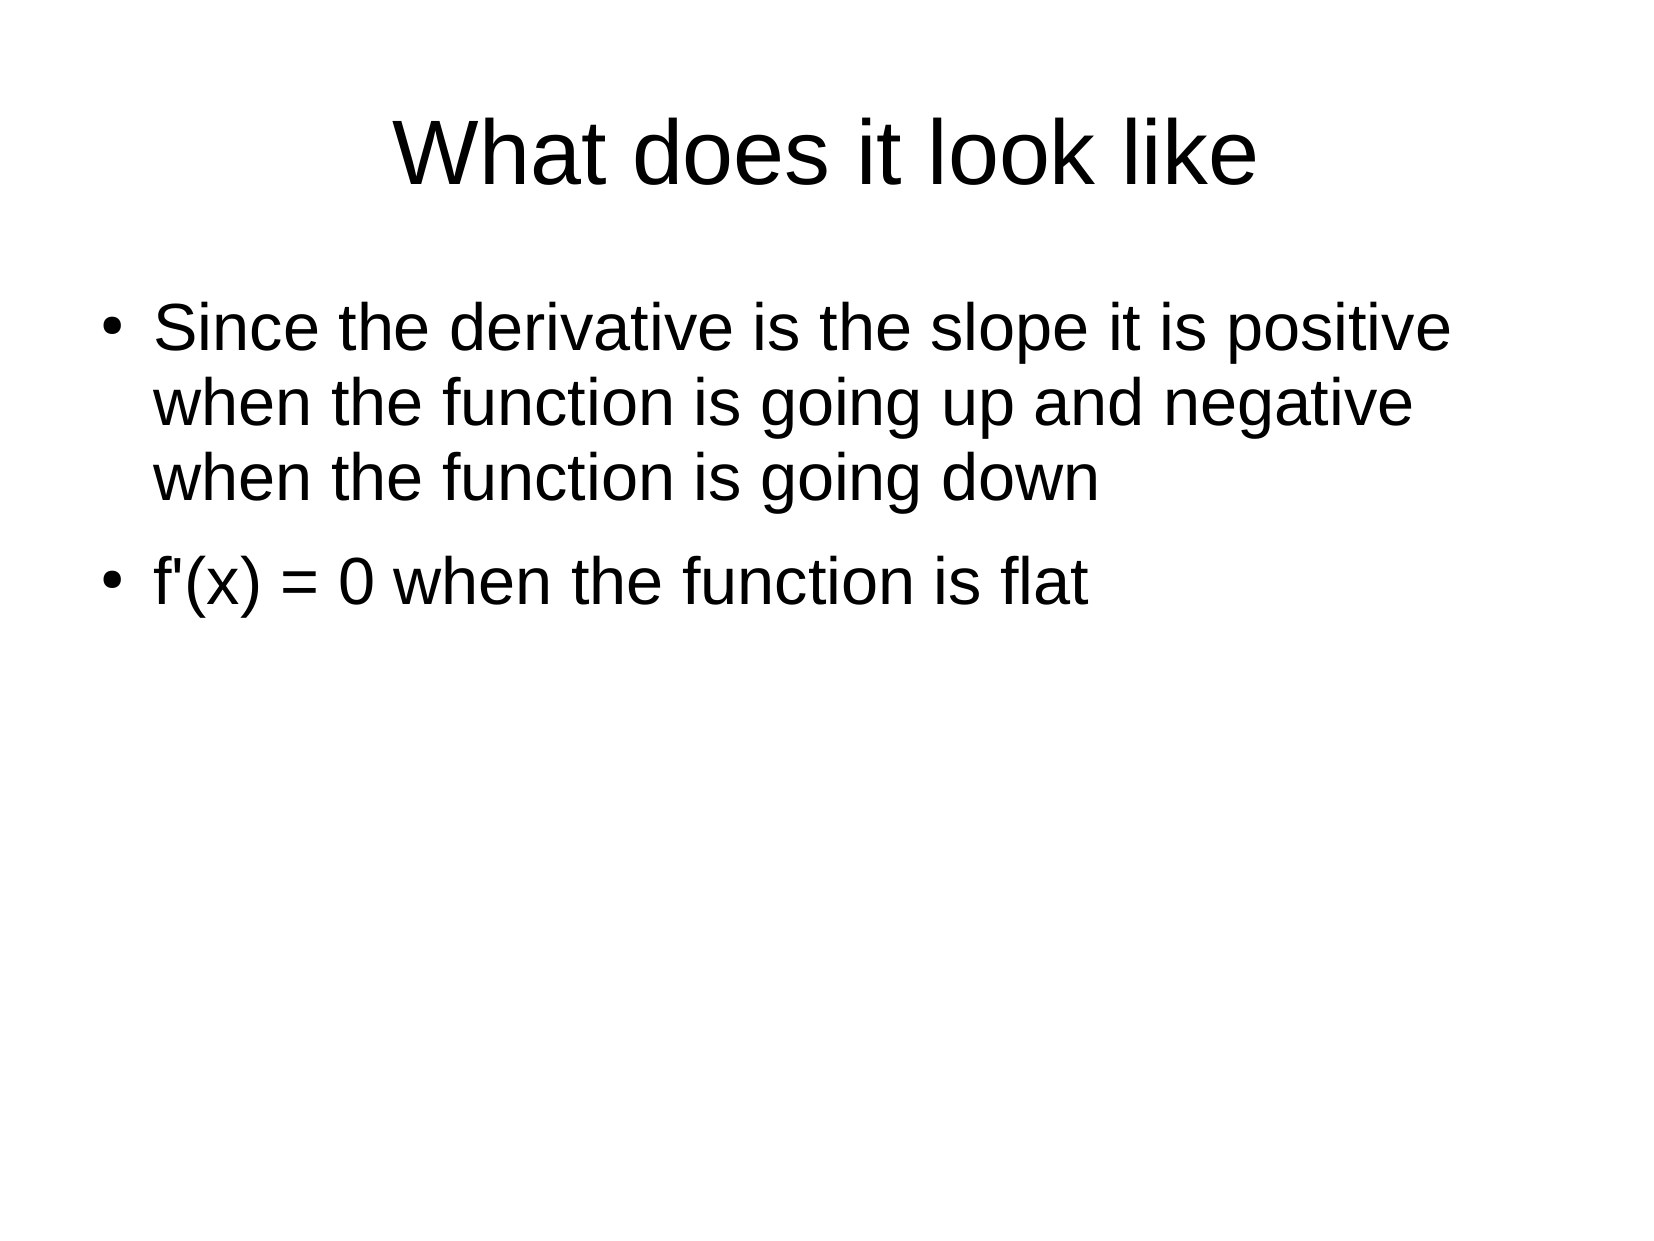

# What does it look like
Since the derivative is the slope it is positive when the function is going up and negative when the function is going down
f'(x) = 0 when the function is flat